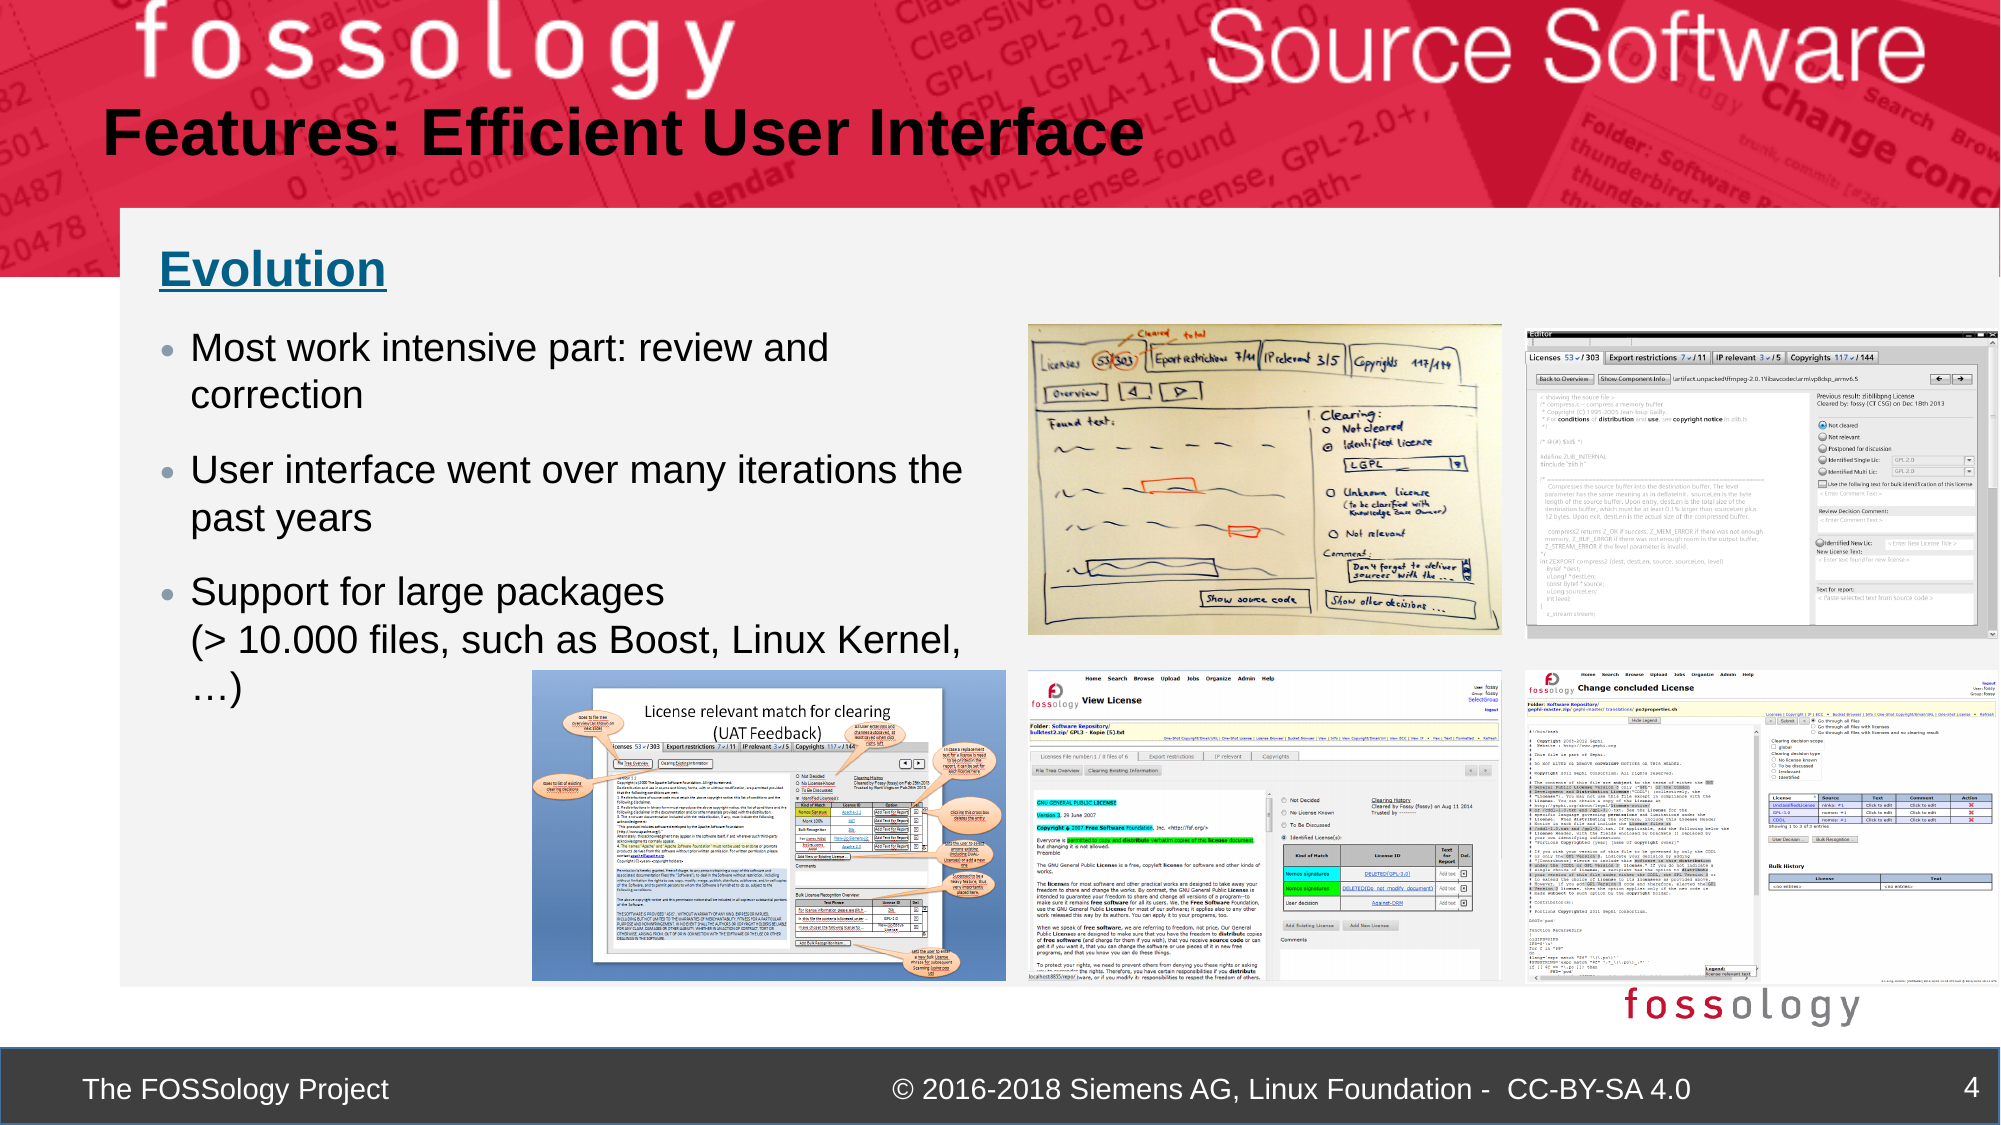

Features: Efficient User Interface
Evolution
Most work intensive part: review and correction
User interface went over many iterations the past years
Support for large packages
(> 10.000 files, such as Boost, Linux Kernel,…)